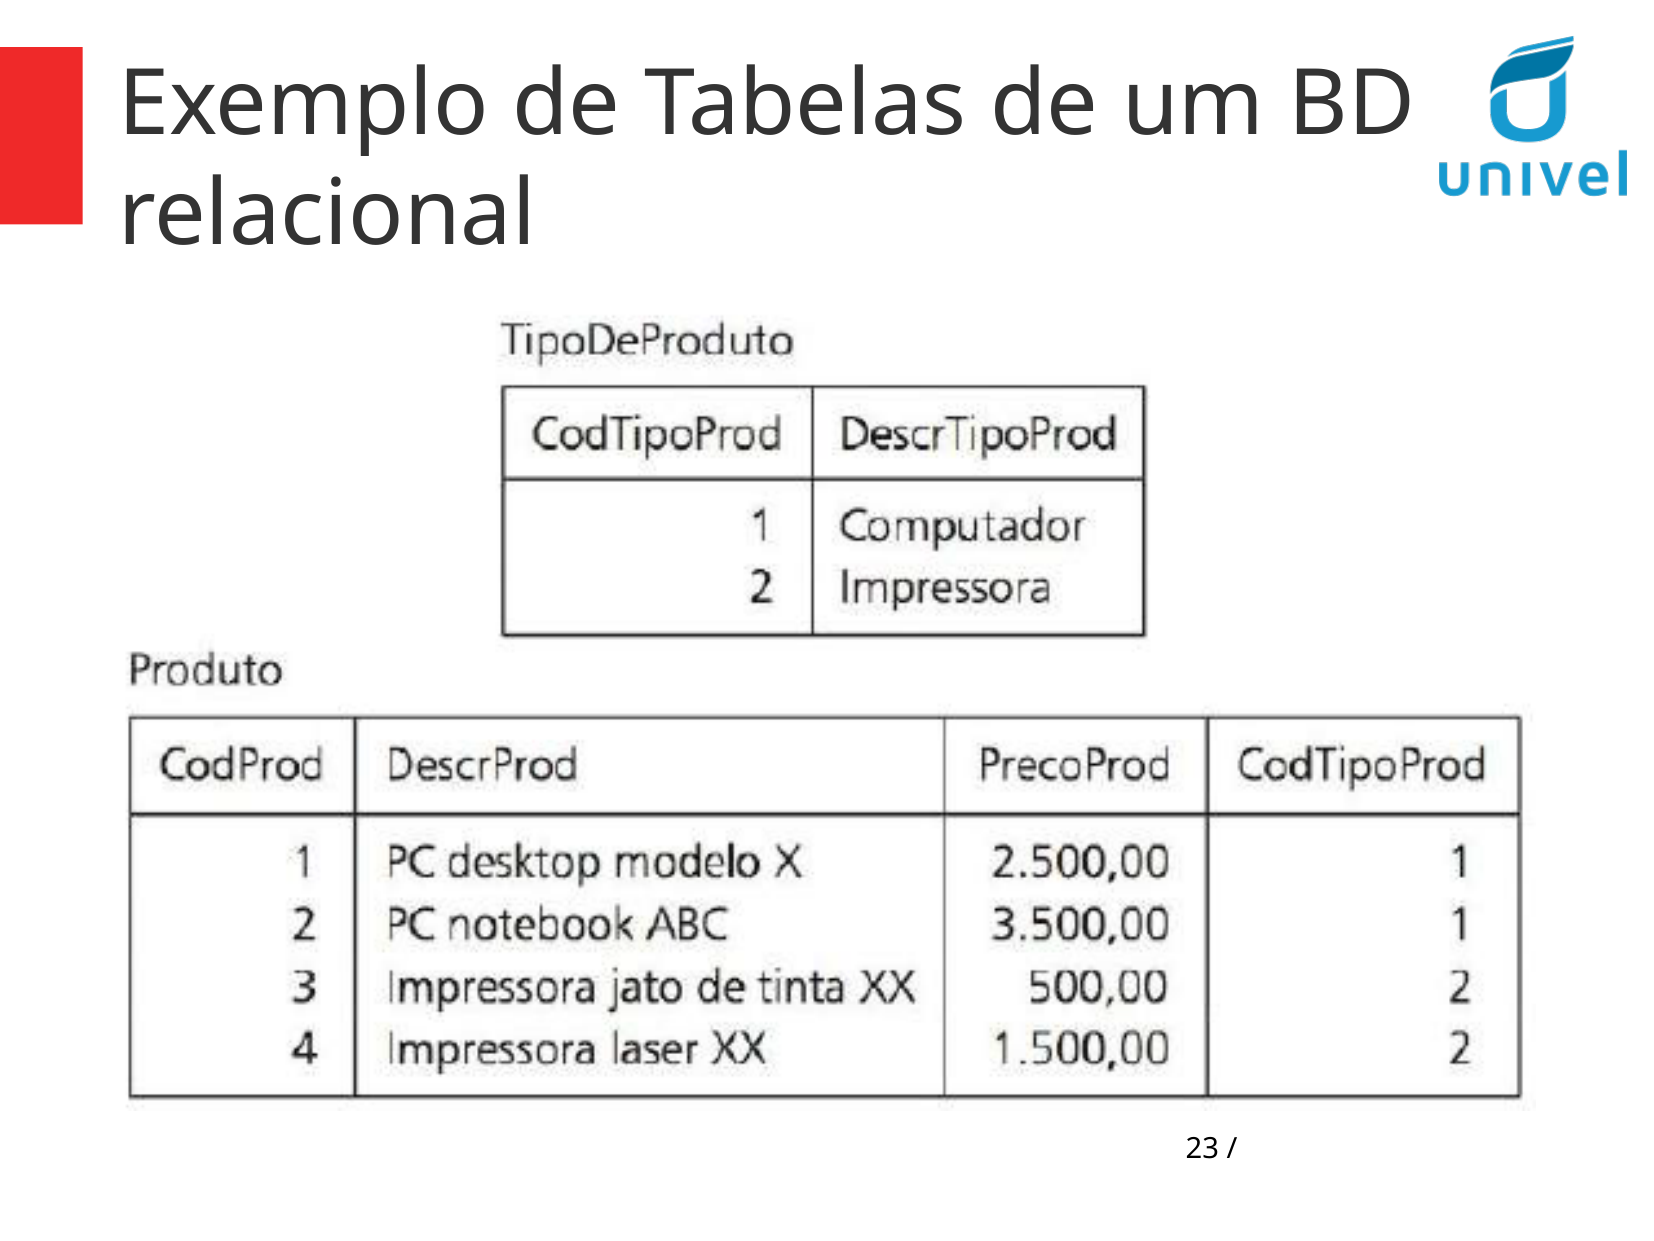

# Exemplo de Tabelas de um BD relacional